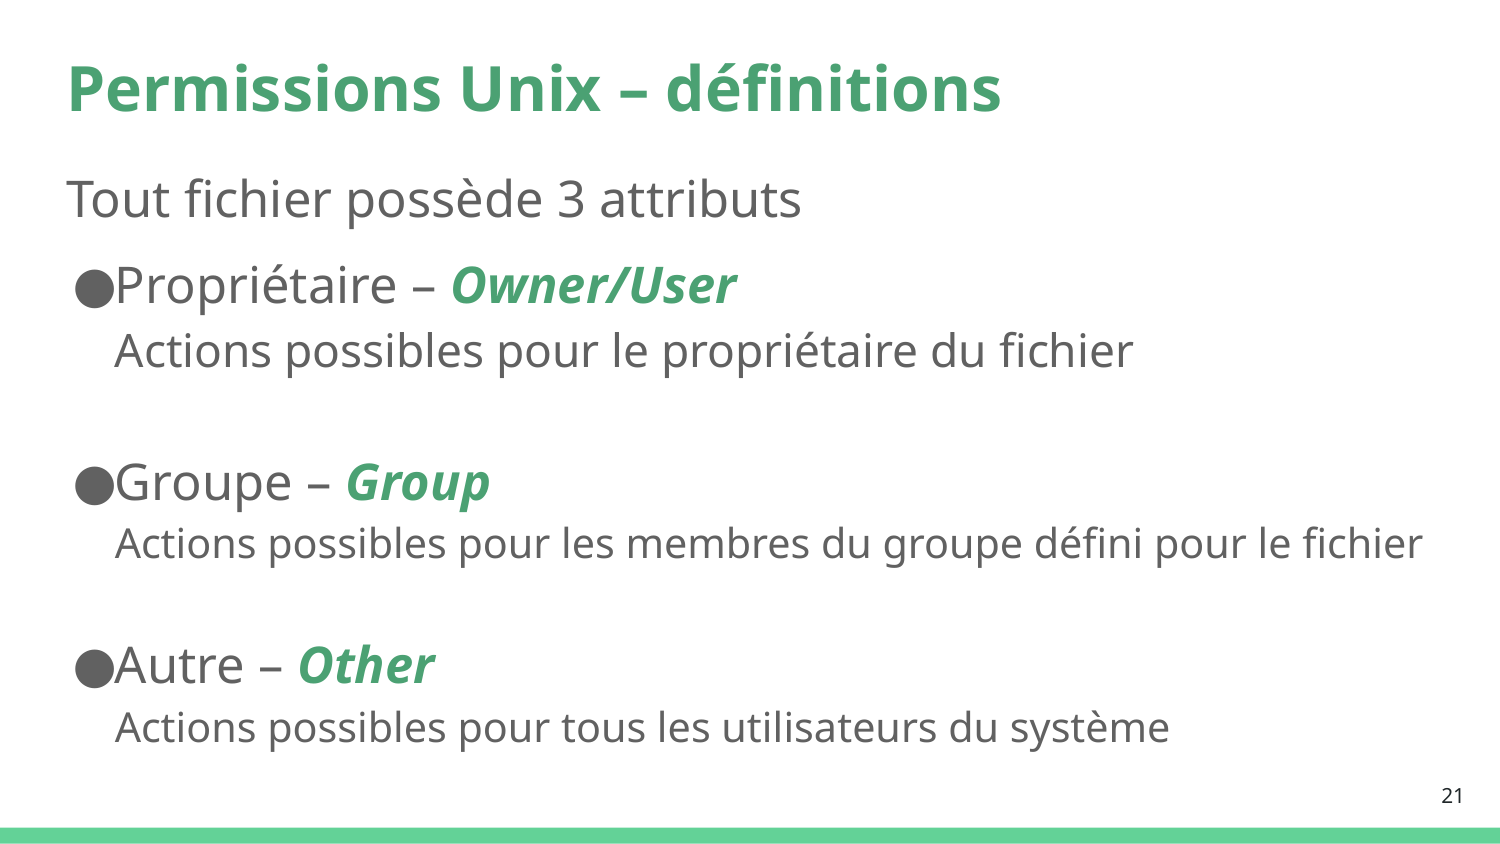

# Permissions Unix – définitions
Tout fichier possède 3 attributs
Propriétaire – Owner/User
Actions possibles pour le propriétaire du fichier
Groupe – Group
Actions possibles pour les membres du groupe défini pour le fichier
Autre – Other
Actions possibles pour tous les utilisateurs du système